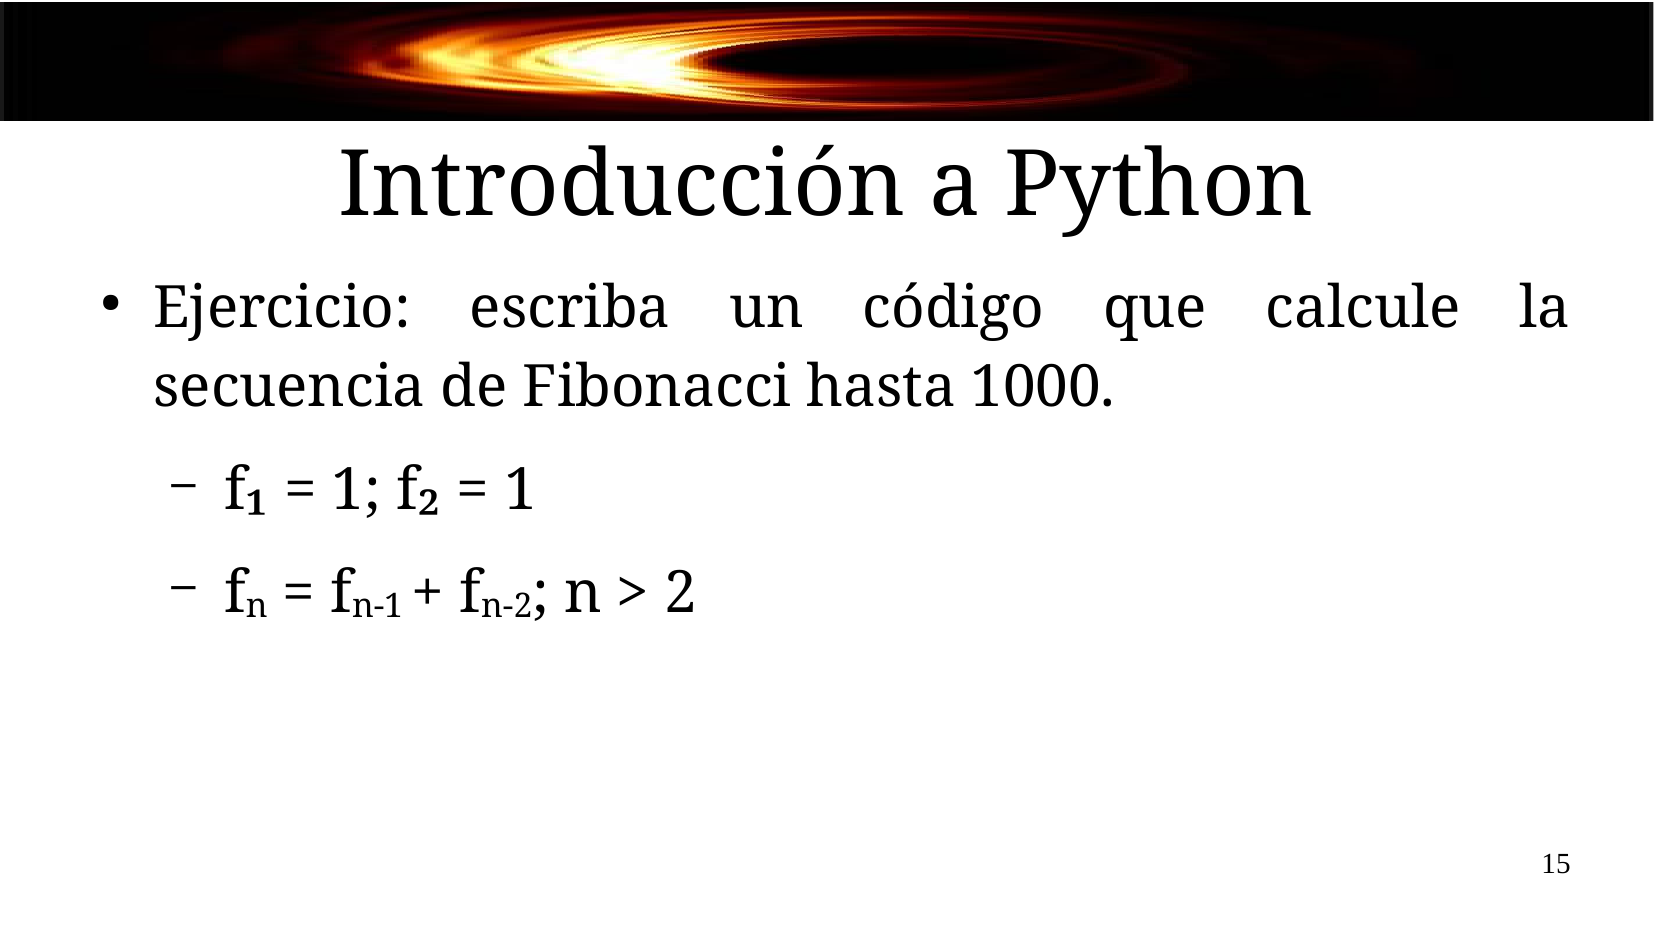

Introducción a Python
# Ejercicio: escriba un código que calcule la secuencia de Fibonacci hasta 1000.
f₁ = 1; f₂ = 1
fn = fn-1 + fn-2; n > 2
15